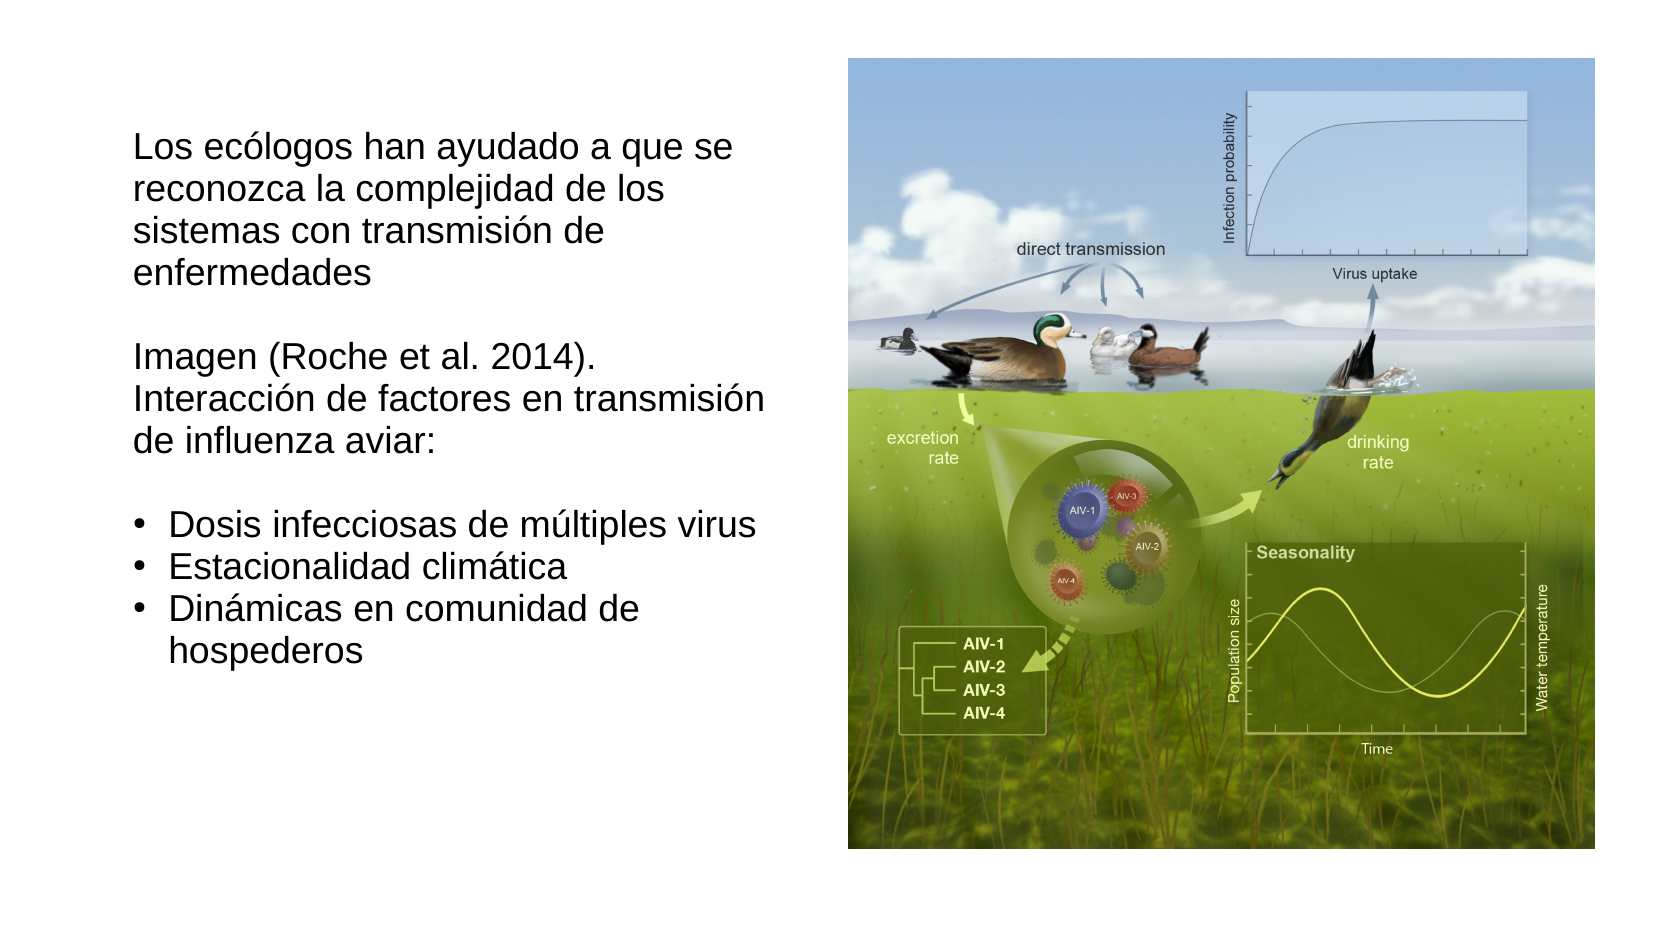

Los ecólogos han ayudado a que se reconozca la complejidad de los sistemas con transmisión de enfermedades
Imagen (Roche et al. 2014). Interacción de factores en transmisión de influenza aviar:
Dosis infecciosas de múltiples virus
Estacionalidad climática
Dinámicas en comunidad de hospederos